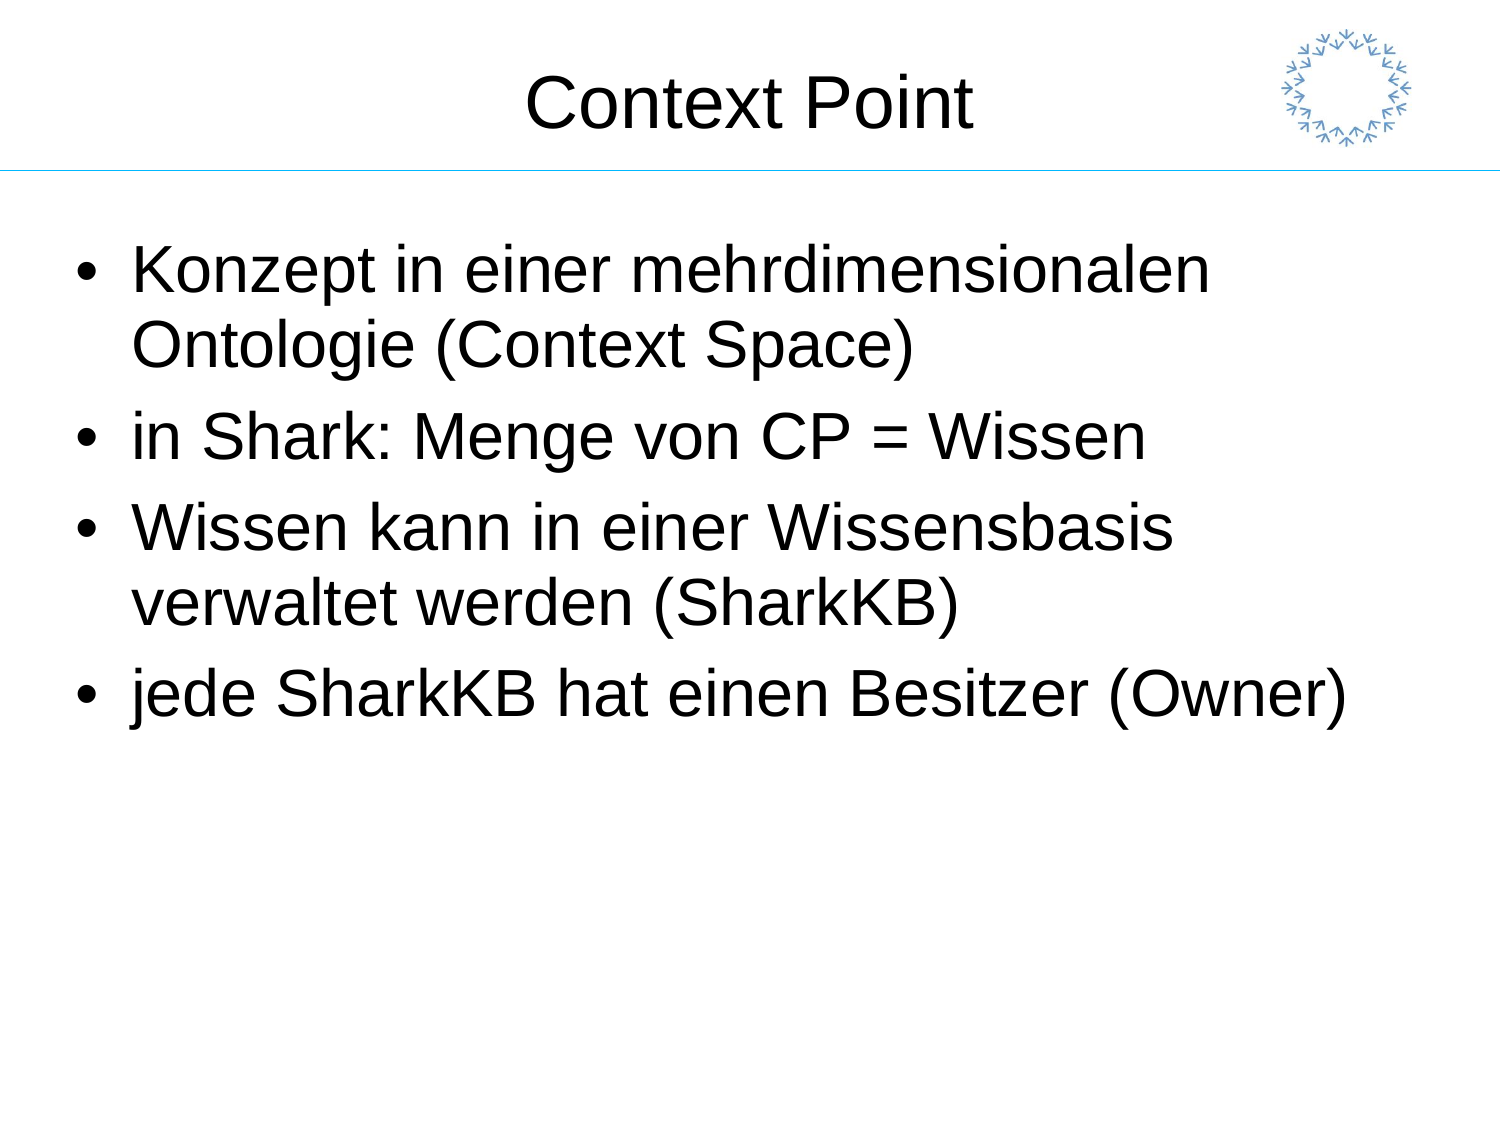

# Context Point
Konzept in einer mehrdimensionalen Ontologie (Context Space)
in Shark: Menge von CP = Wissen
Wissen kann in einer Wissensbasis verwaltet werden (SharkKB)
jede SharkKB hat einen Besitzer (Owner)